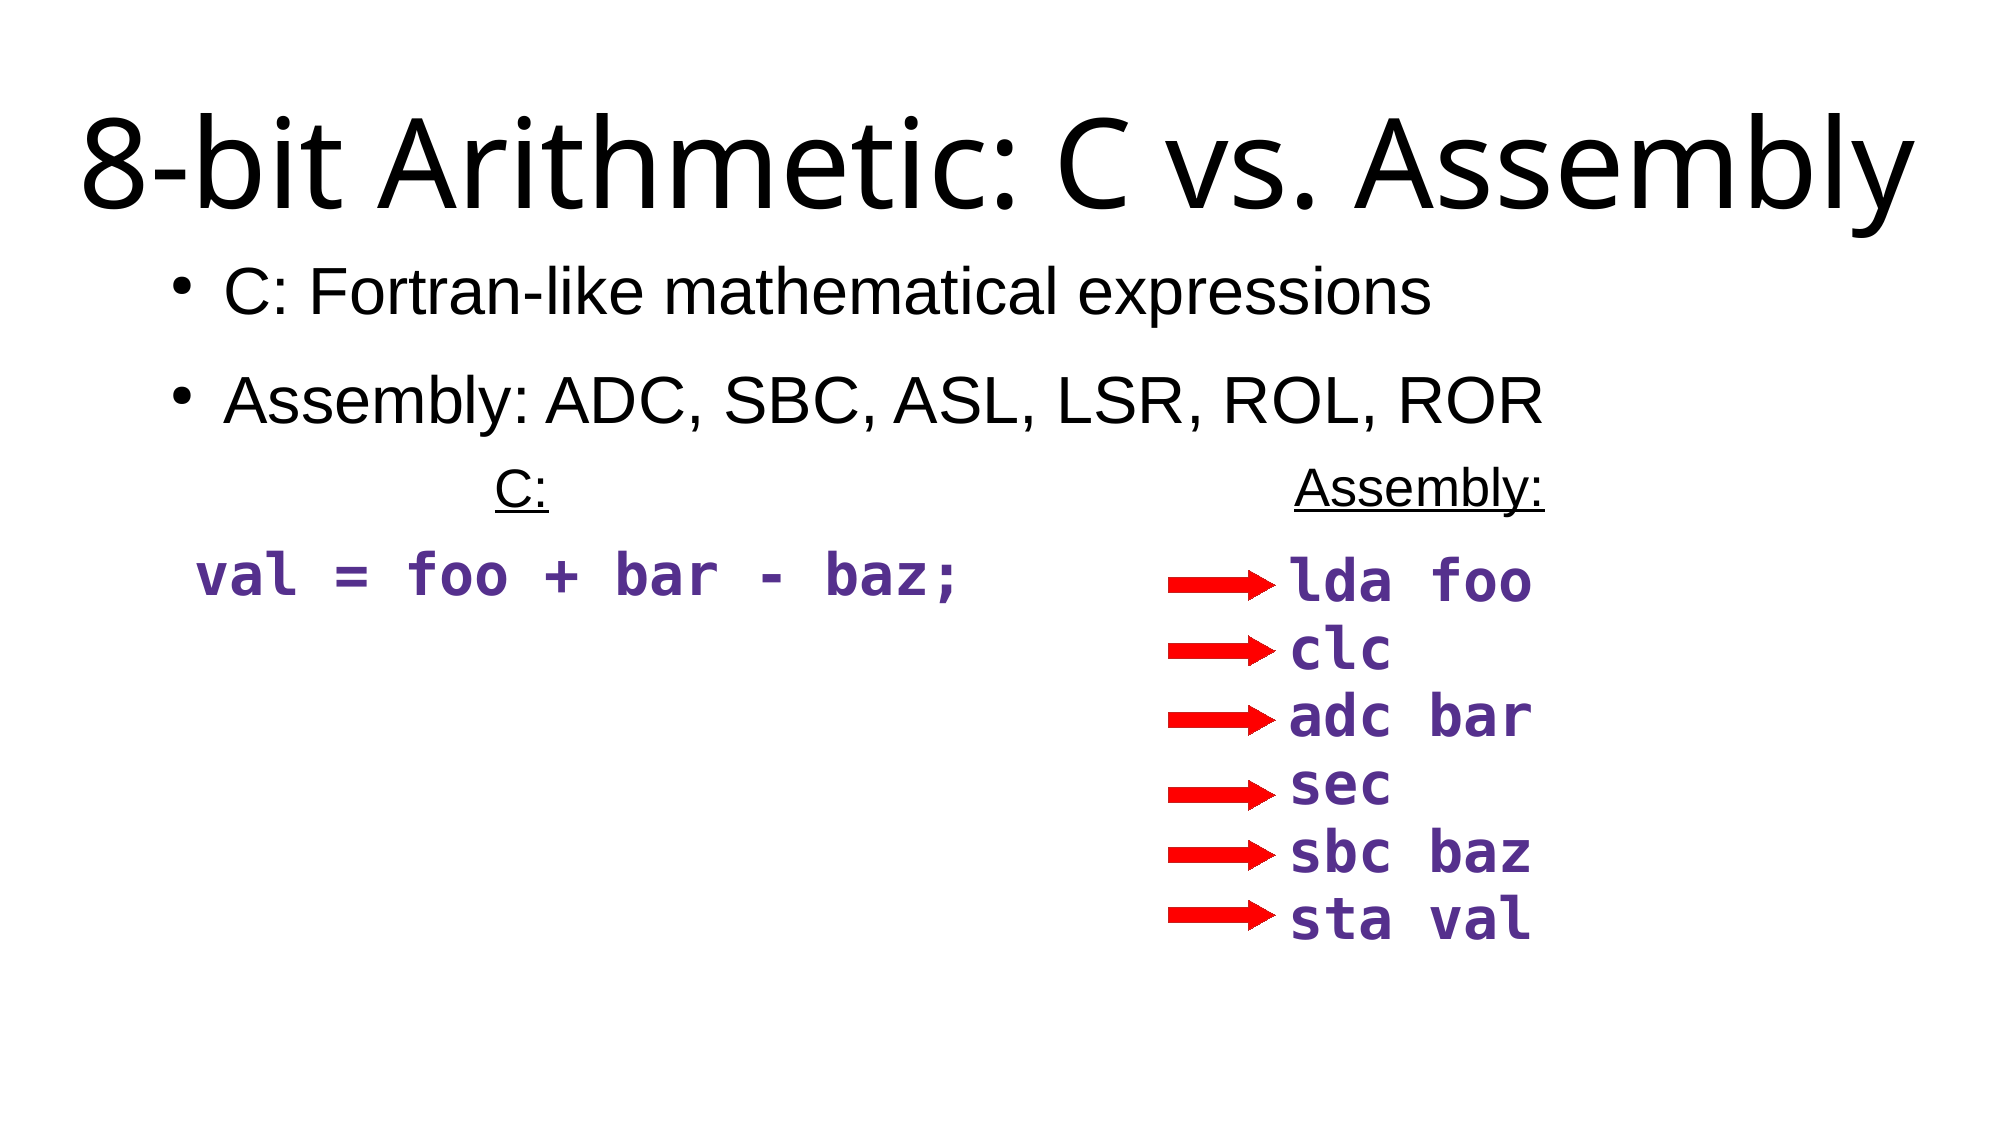

8-bit Arithmetic: C vs. Assembly
# C: Fortran-like mathematical expressions
Assembly: ADC, SBC, ASL, LSR, ROL, ROR
Assembly:
C:
val = foo + bar - baz;
 lda foo
 clc
 adc bar
 sec
 sbc baz
 sta val